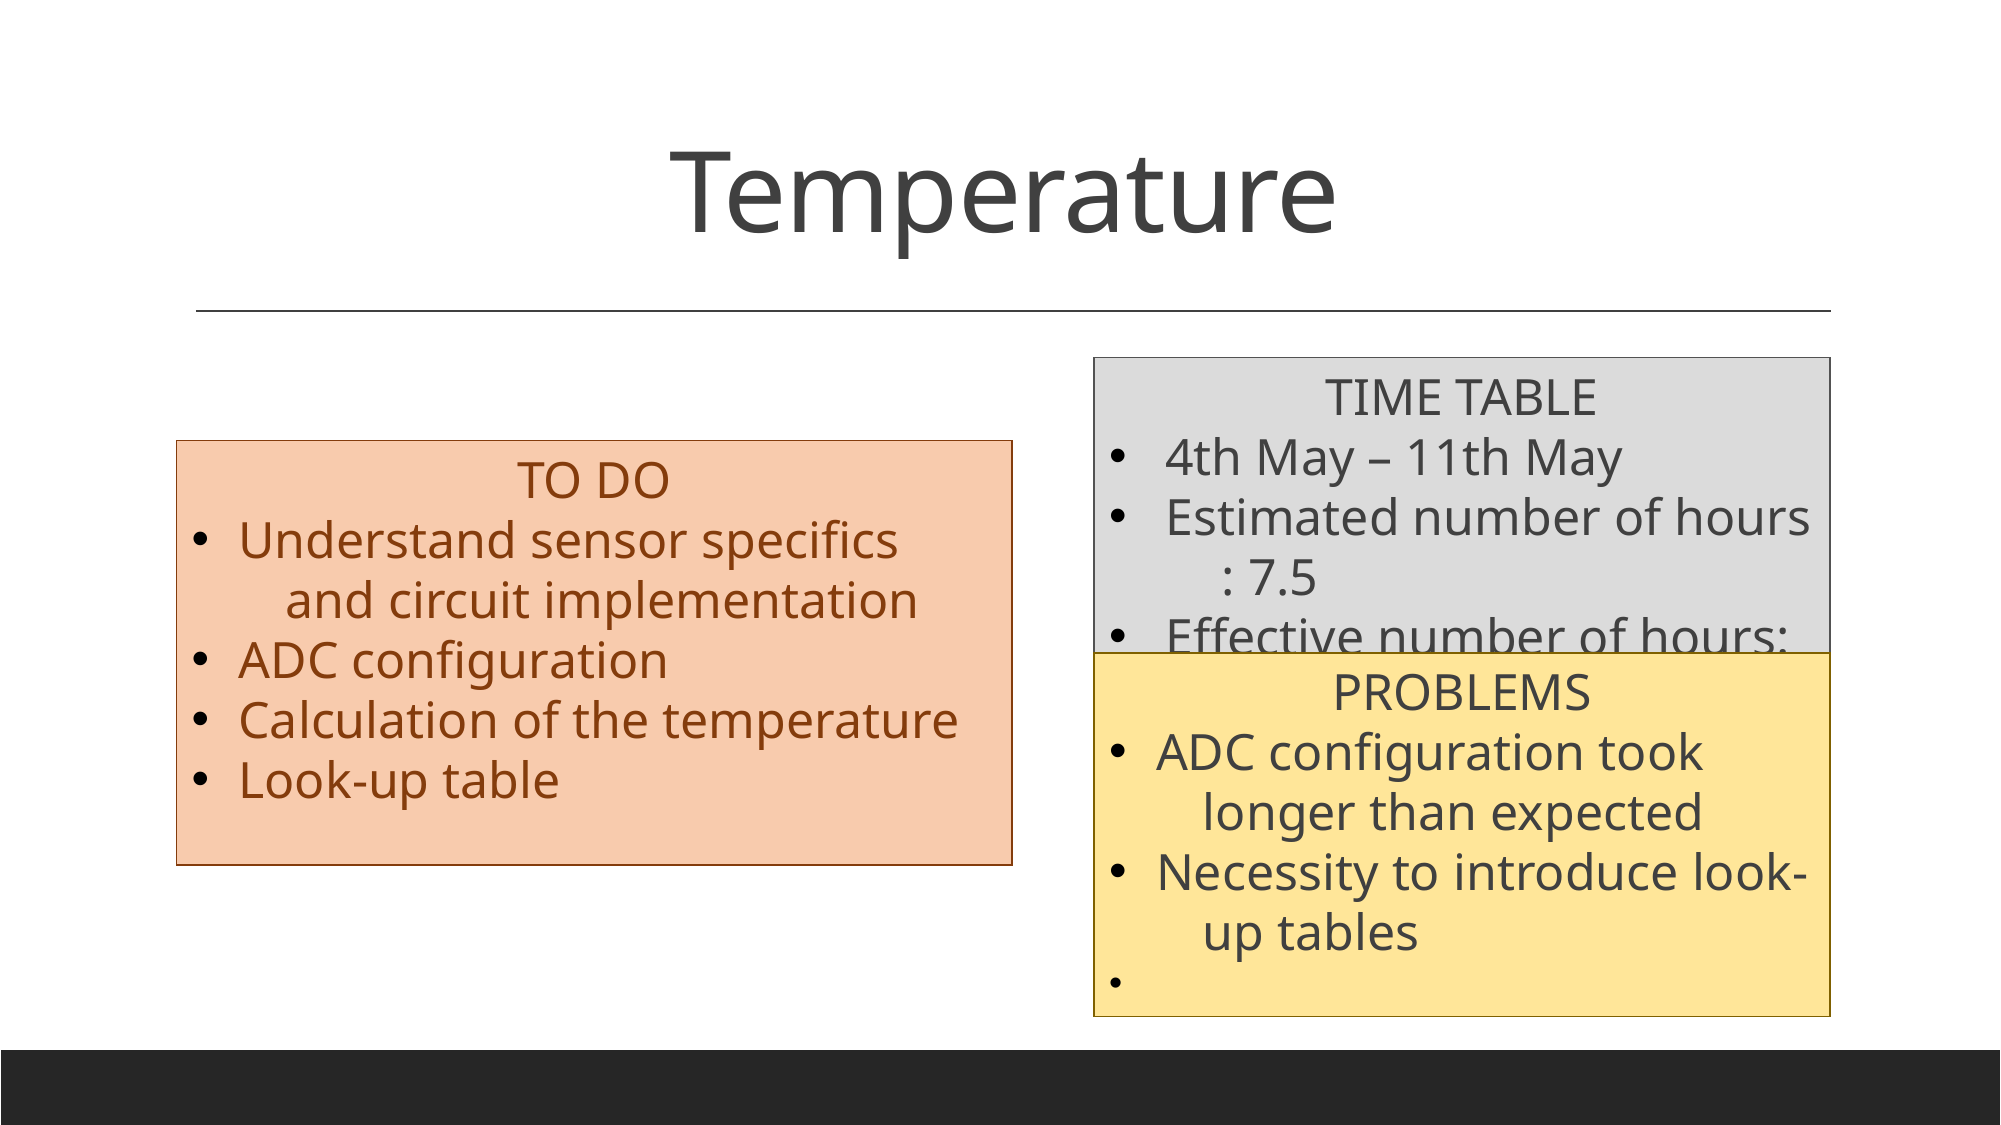

#
Temperature
TIME TABLE
4th May – 11th May
Estimated number of hours : 7.5
Effective number of hours: 10
TO DO
Understand sensor specifics and circuit implementation
ADC configuration
Calculation of the temperature
Look-up table
PROBLEMS
ADC configuration took longer than expected
Necessity to introduce look-up tables